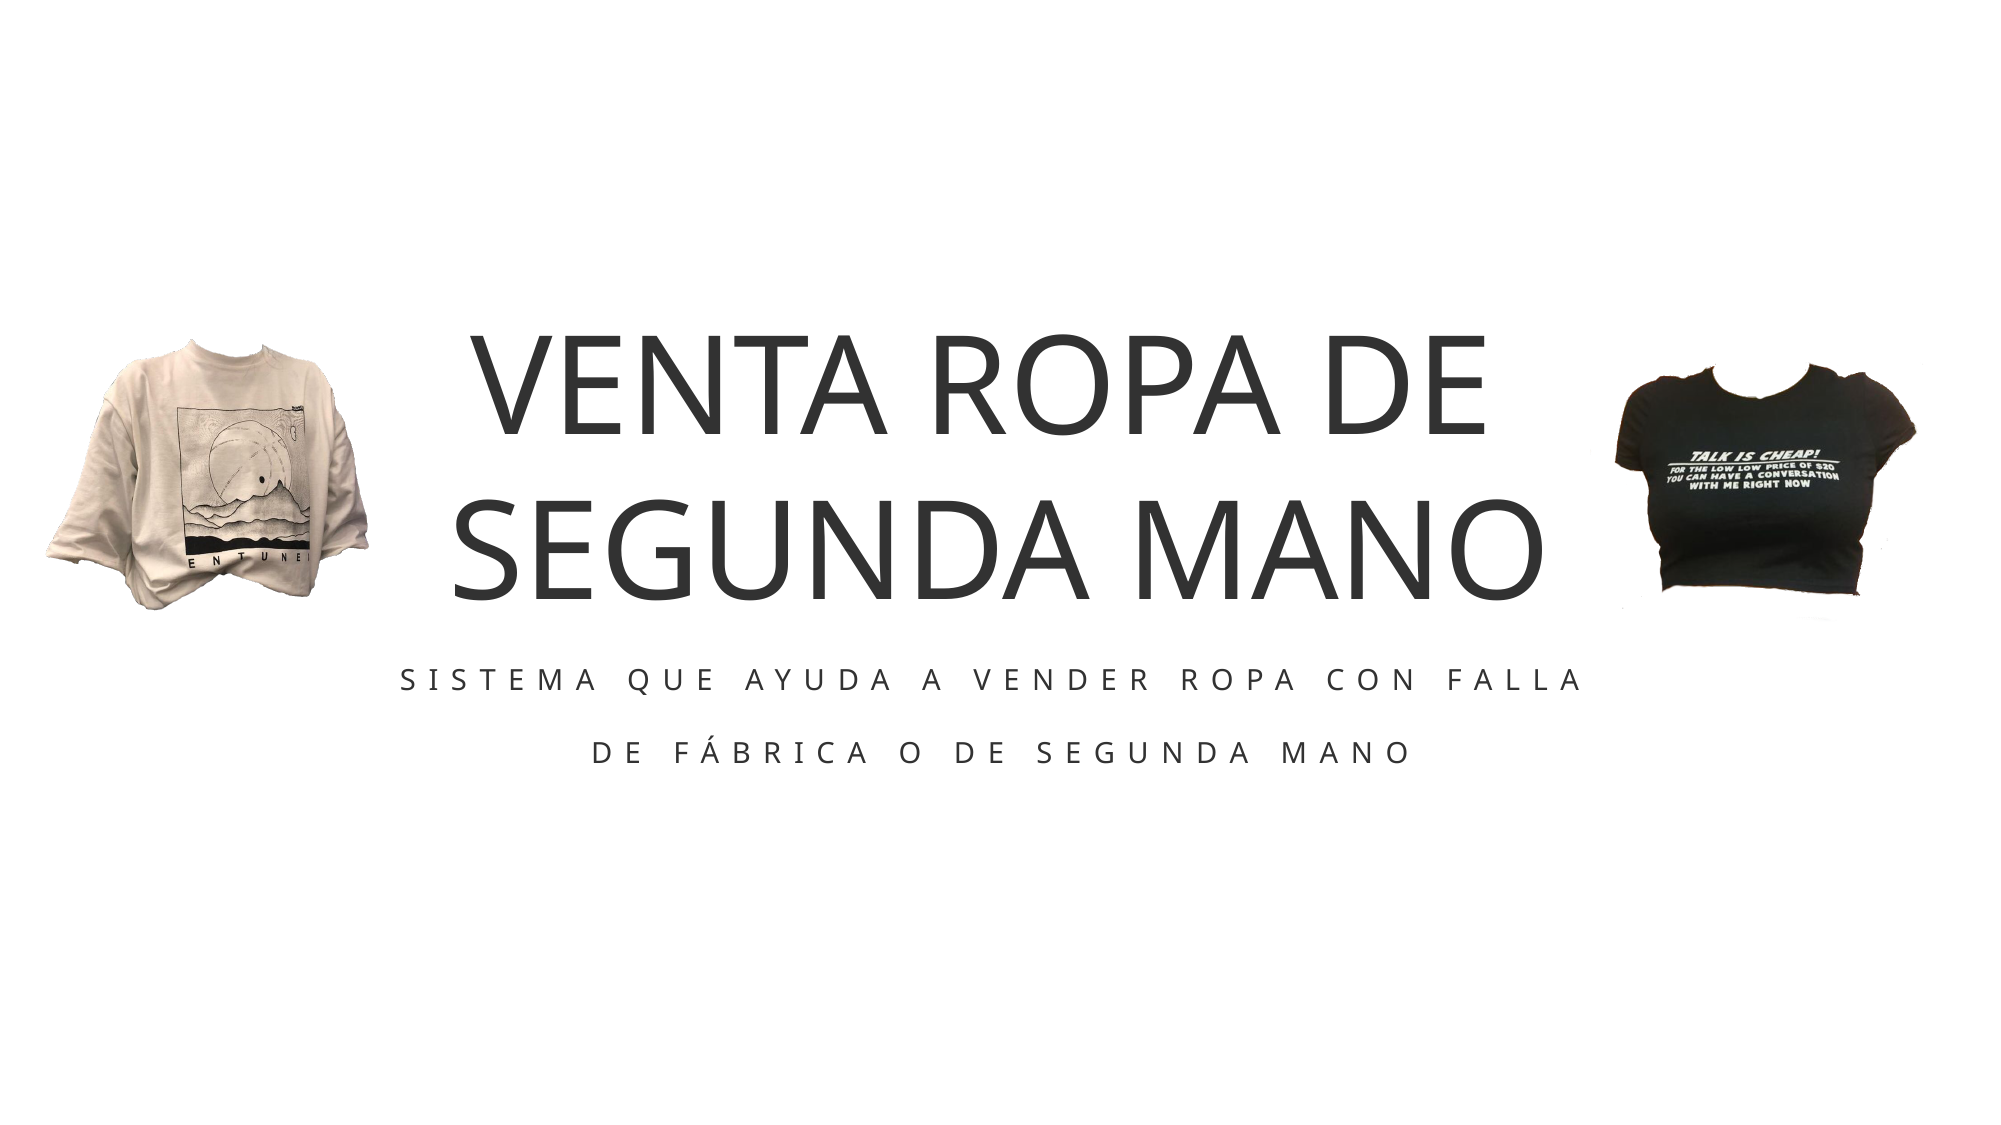

# VENTA ROPA DE SEGUNDA MANO
Sistema que ayuda a vender ropa con falla
de fábrica o de segunda mano